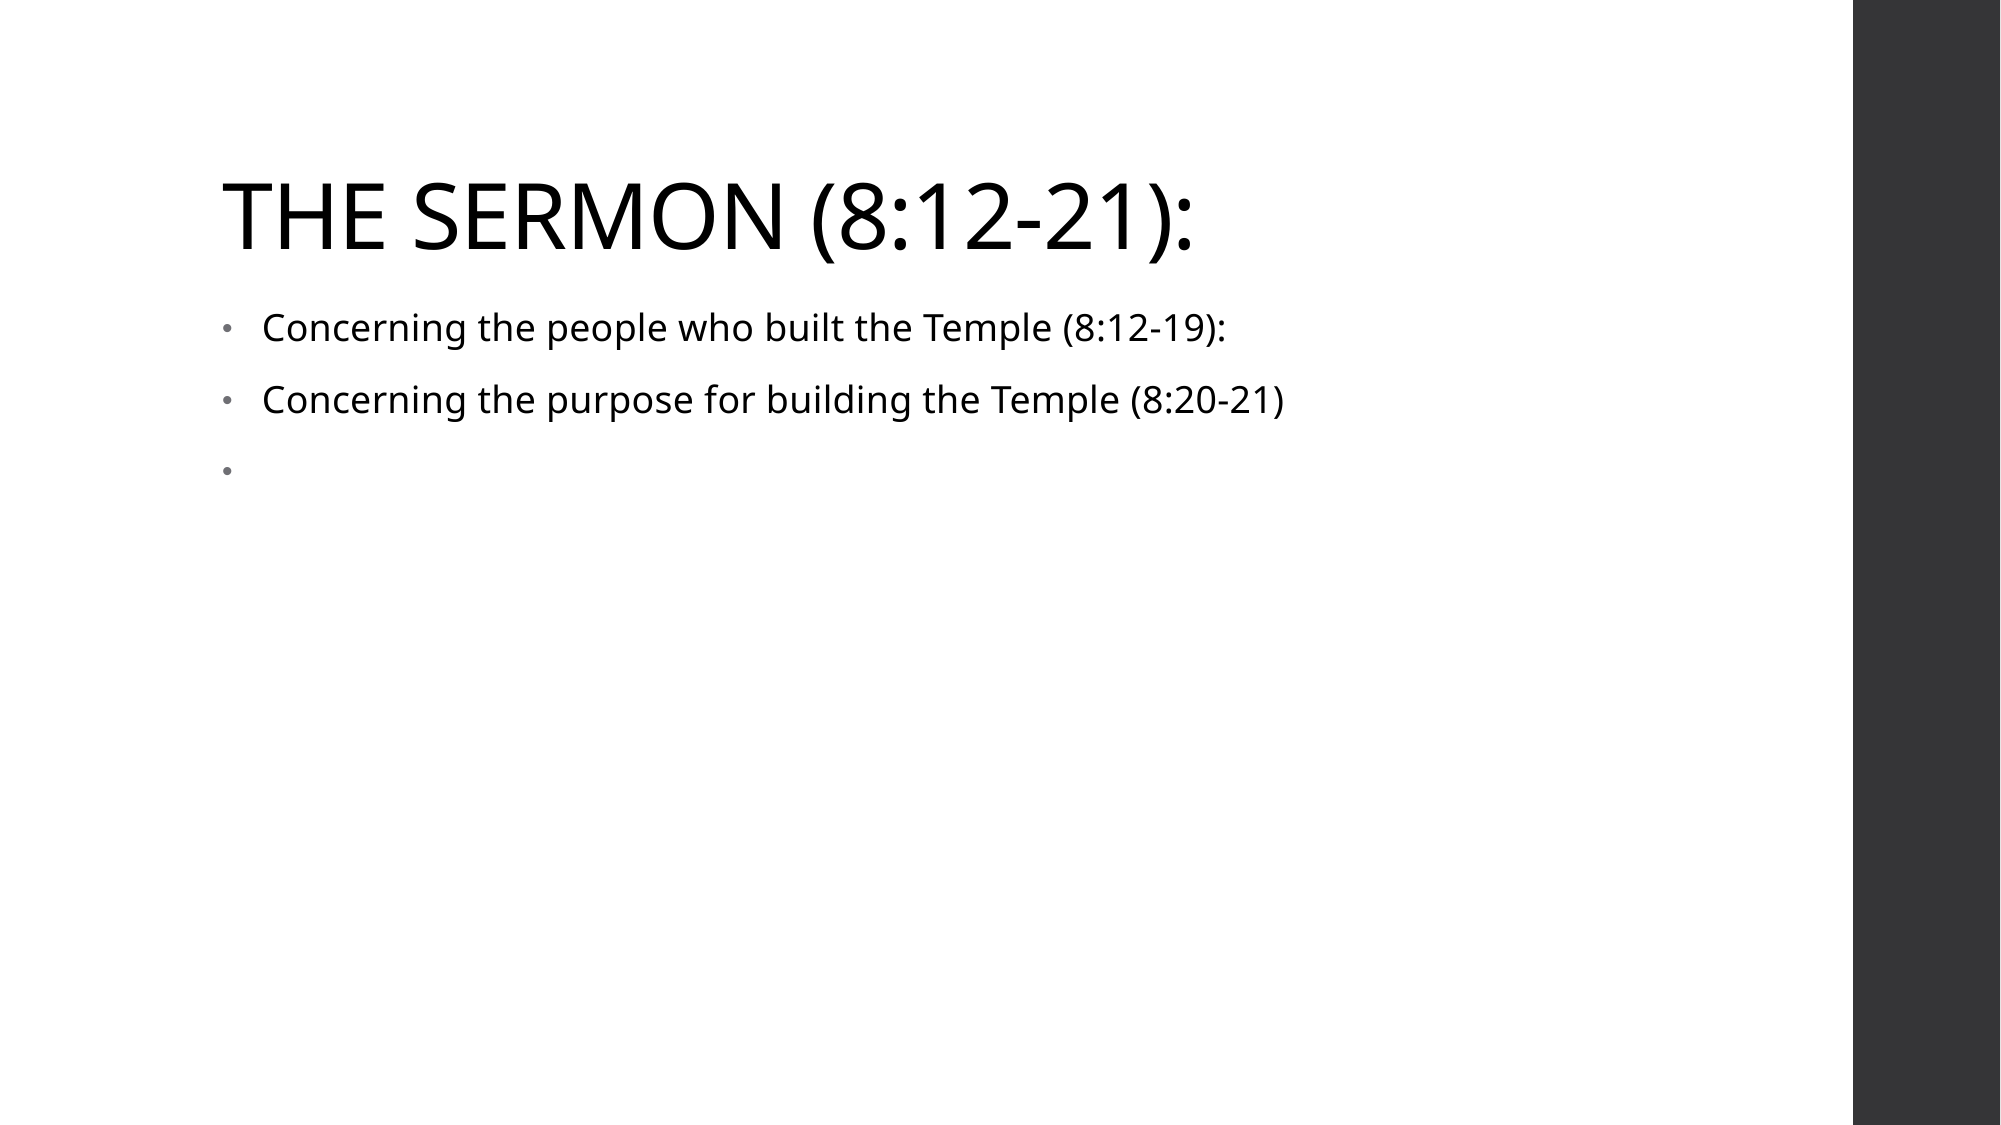

# THE SERMON (8:12-21):
 Concerning the people who built the Temple (8:12-19):
 Concerning the purpose for building the Temple (8:20-21)